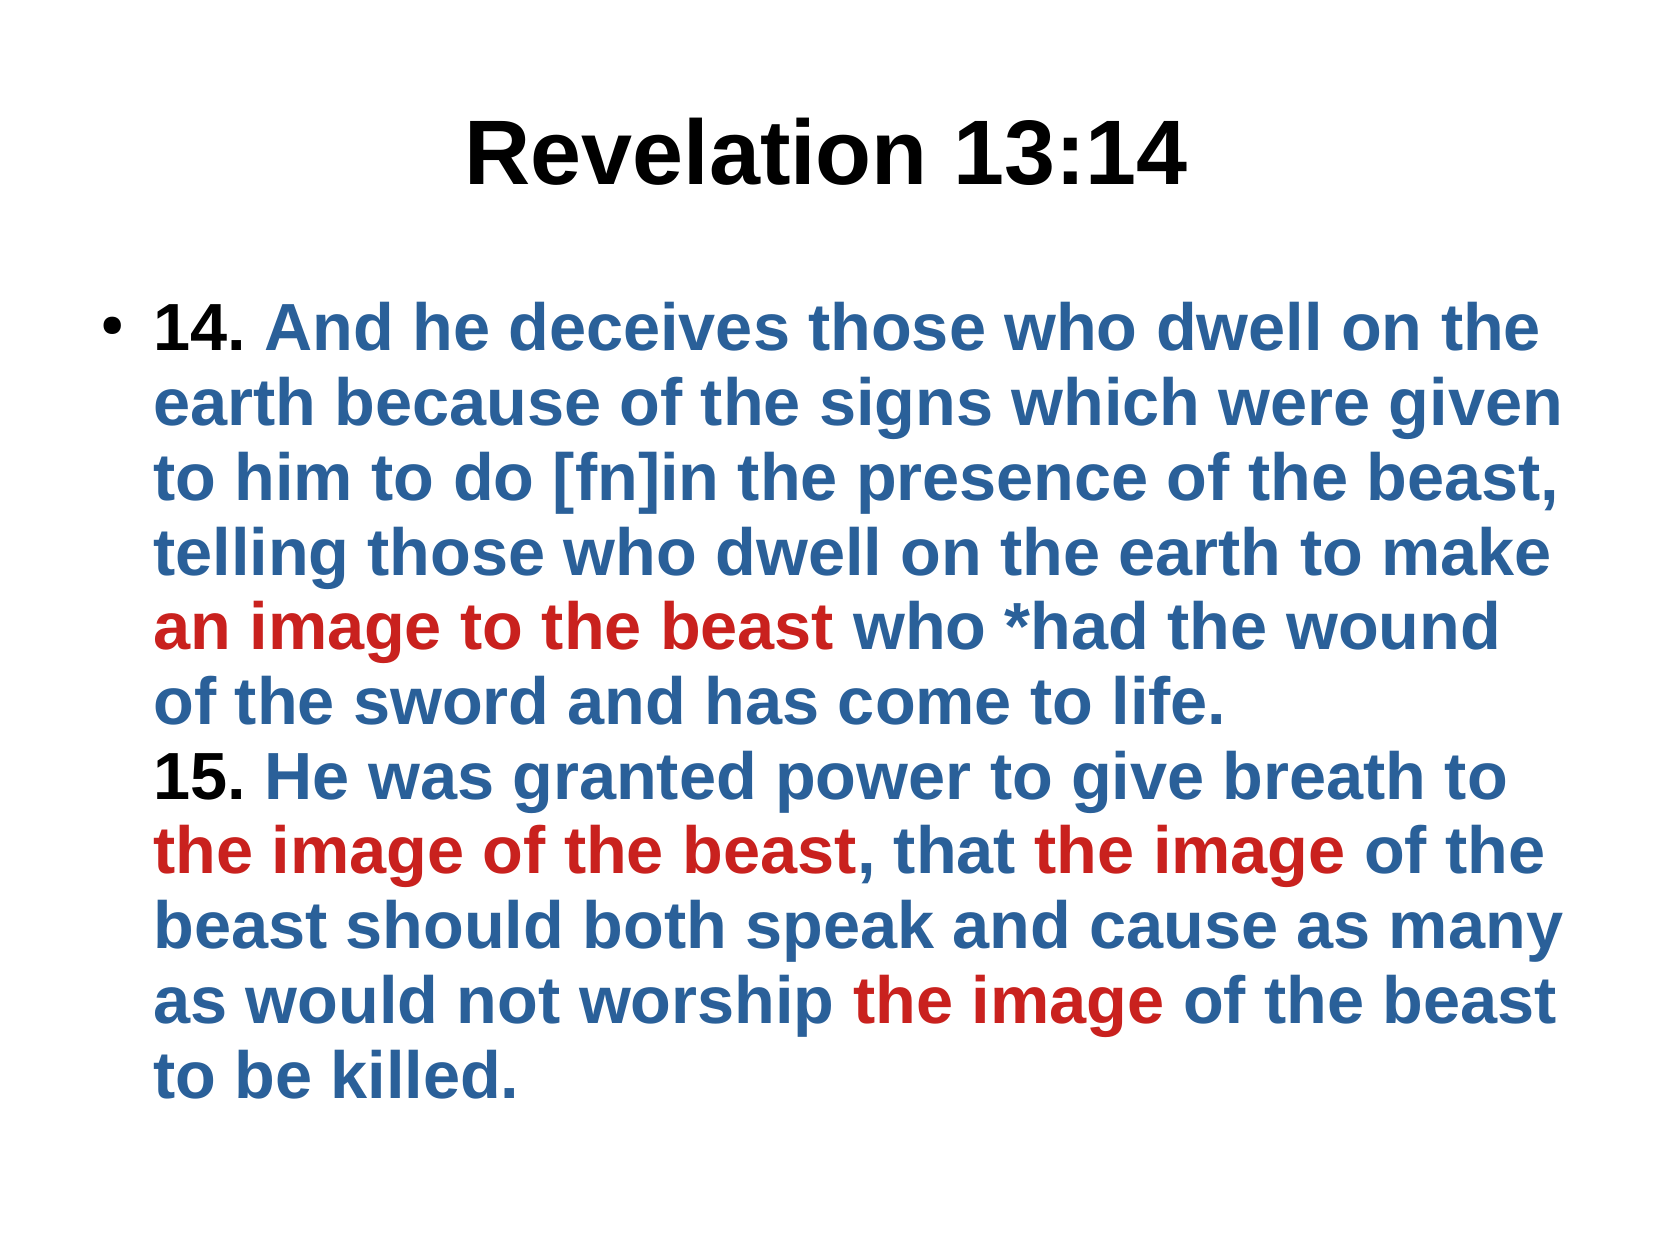

# Revelation 13:14
14. And he deceives those who dwell on the earth because of the signs which were given to him to do [fn]in the presence of the beast, telling those who dwell on the earth to make an image to the beast who *had the wound of the sword and has come to life.
15. He was granted power to give breath to the image of the beast, that the image of the beast should both speak and cause as many as would not worship the image of the beast to be killed.